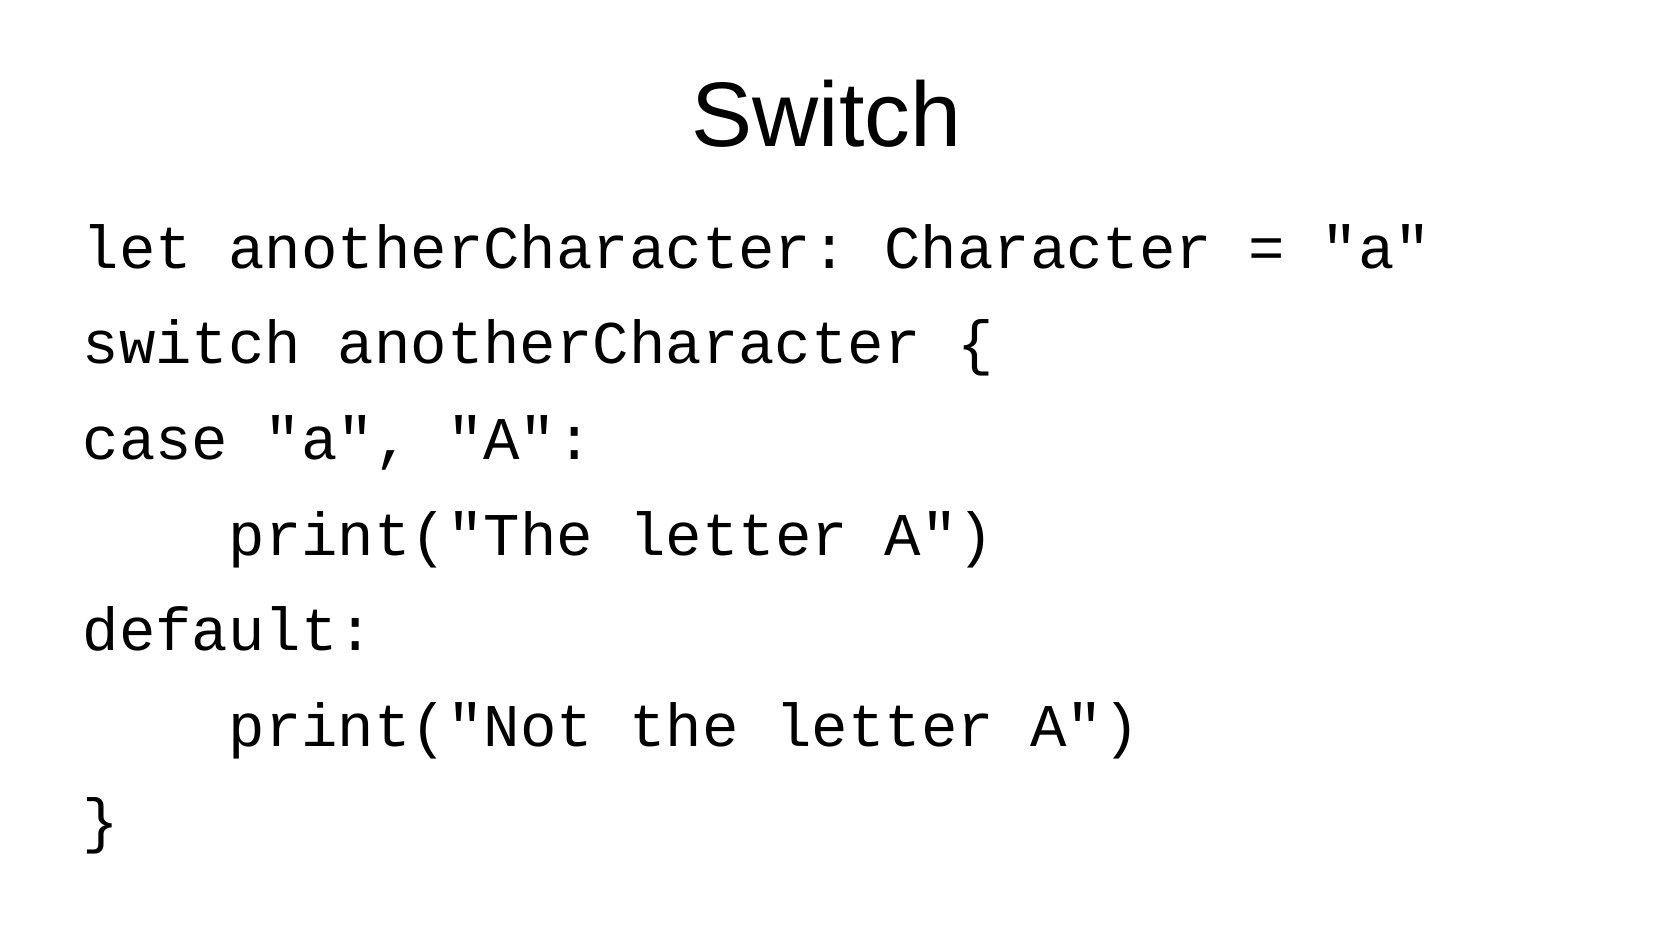

# Switch
let anotherCharacter: Character = "a"
switch anotherCharacter {
case "a", "A":
 print("The letter A")
default:
 print("Not the letter A")
}